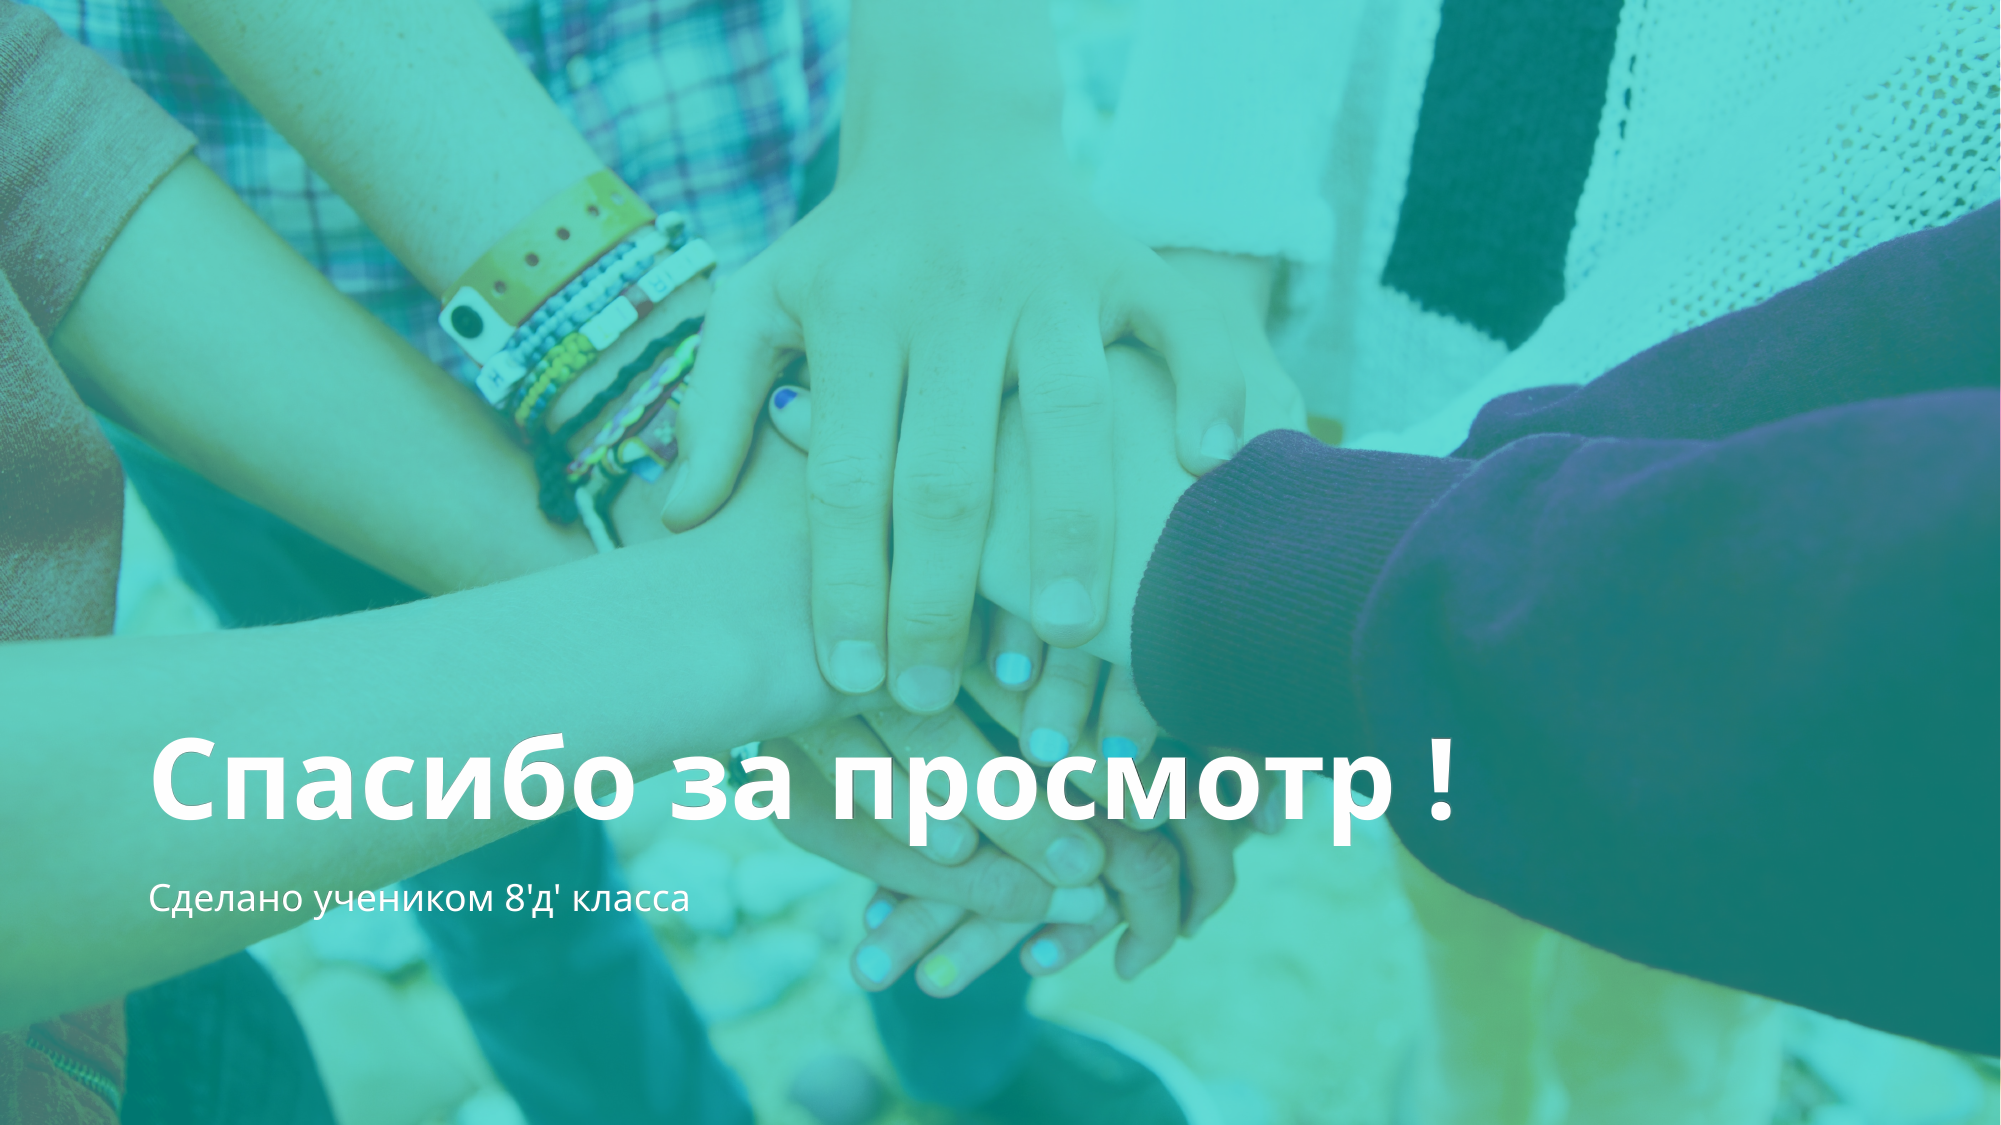

# Спасибо за просмотр !
Сделано учеником 8'д' класса